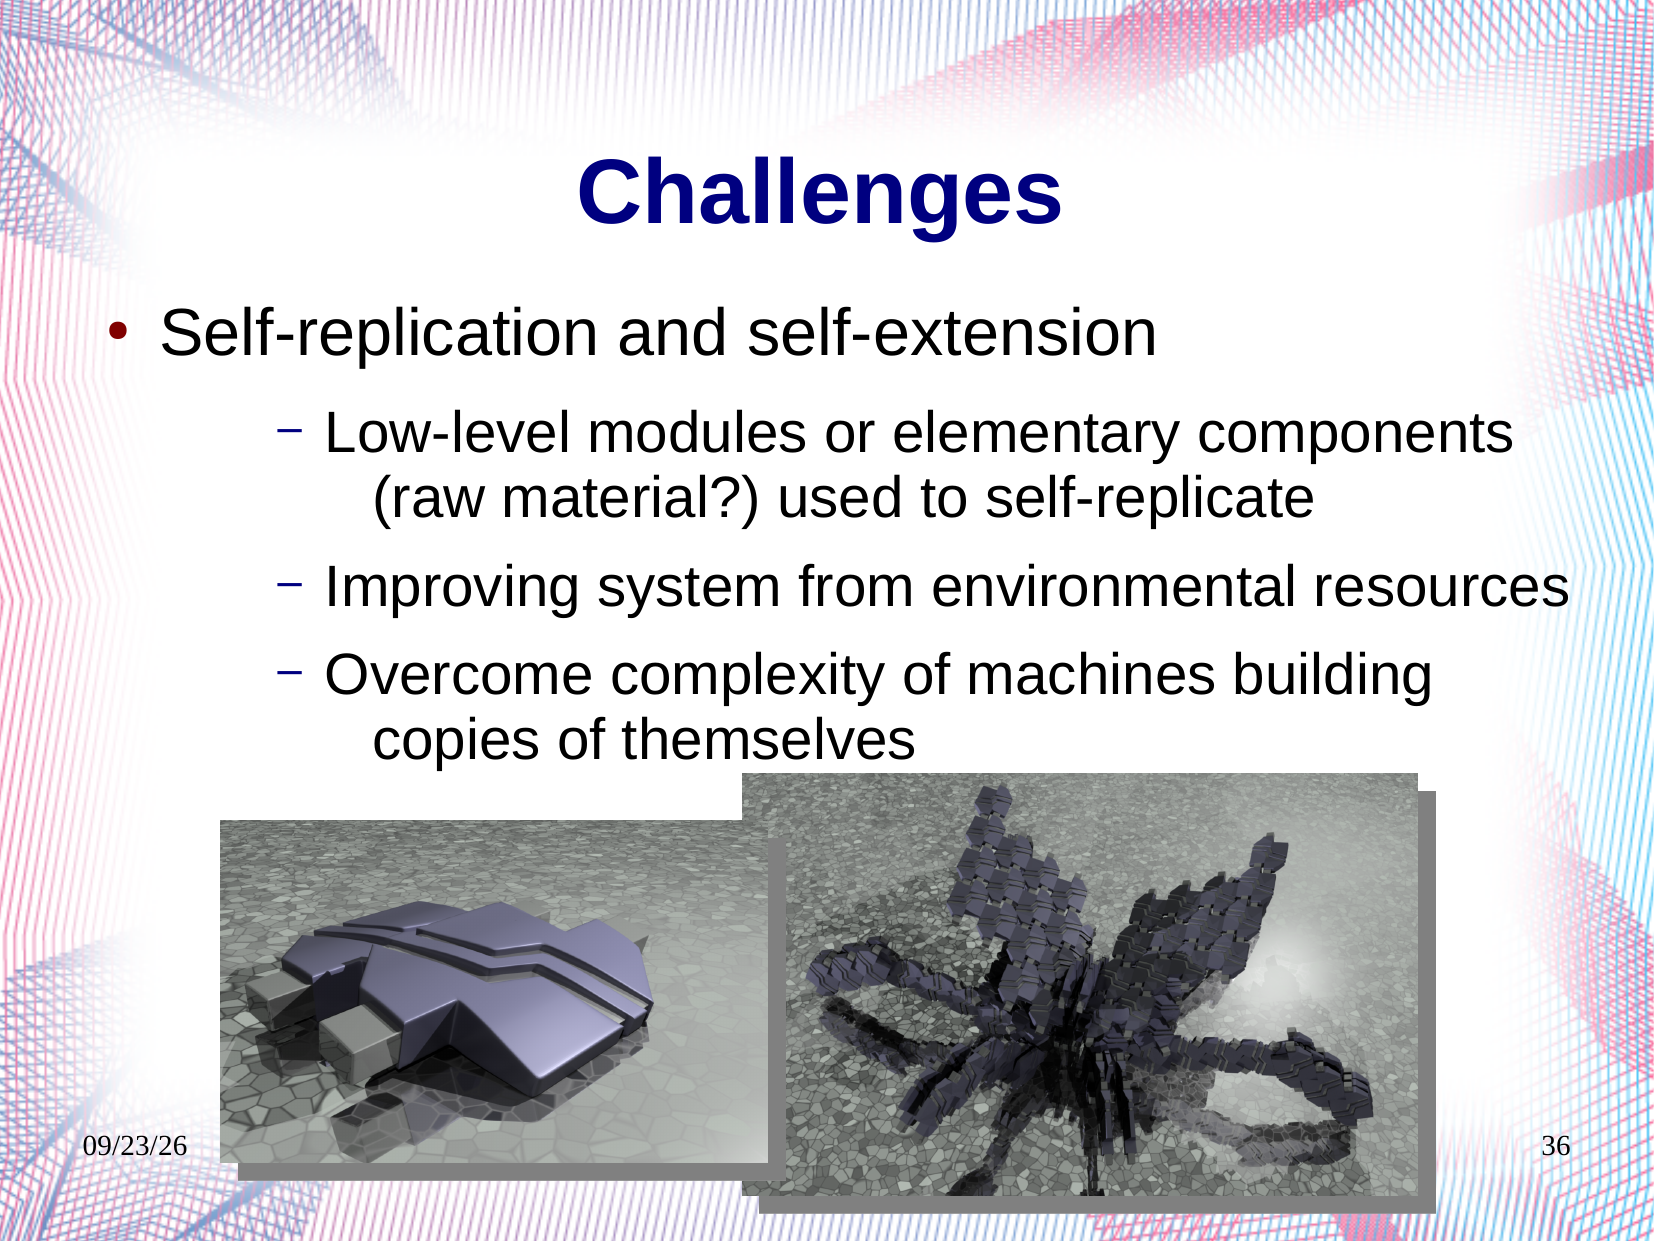

# Challenges
Self-replication and self-extension
Low-level modules or elementary components (raw material?) used to self-replicate
Improving system from environmental resources
Overcome complexity of machines building copies of themselves
An Introduction To Modular Robots
36